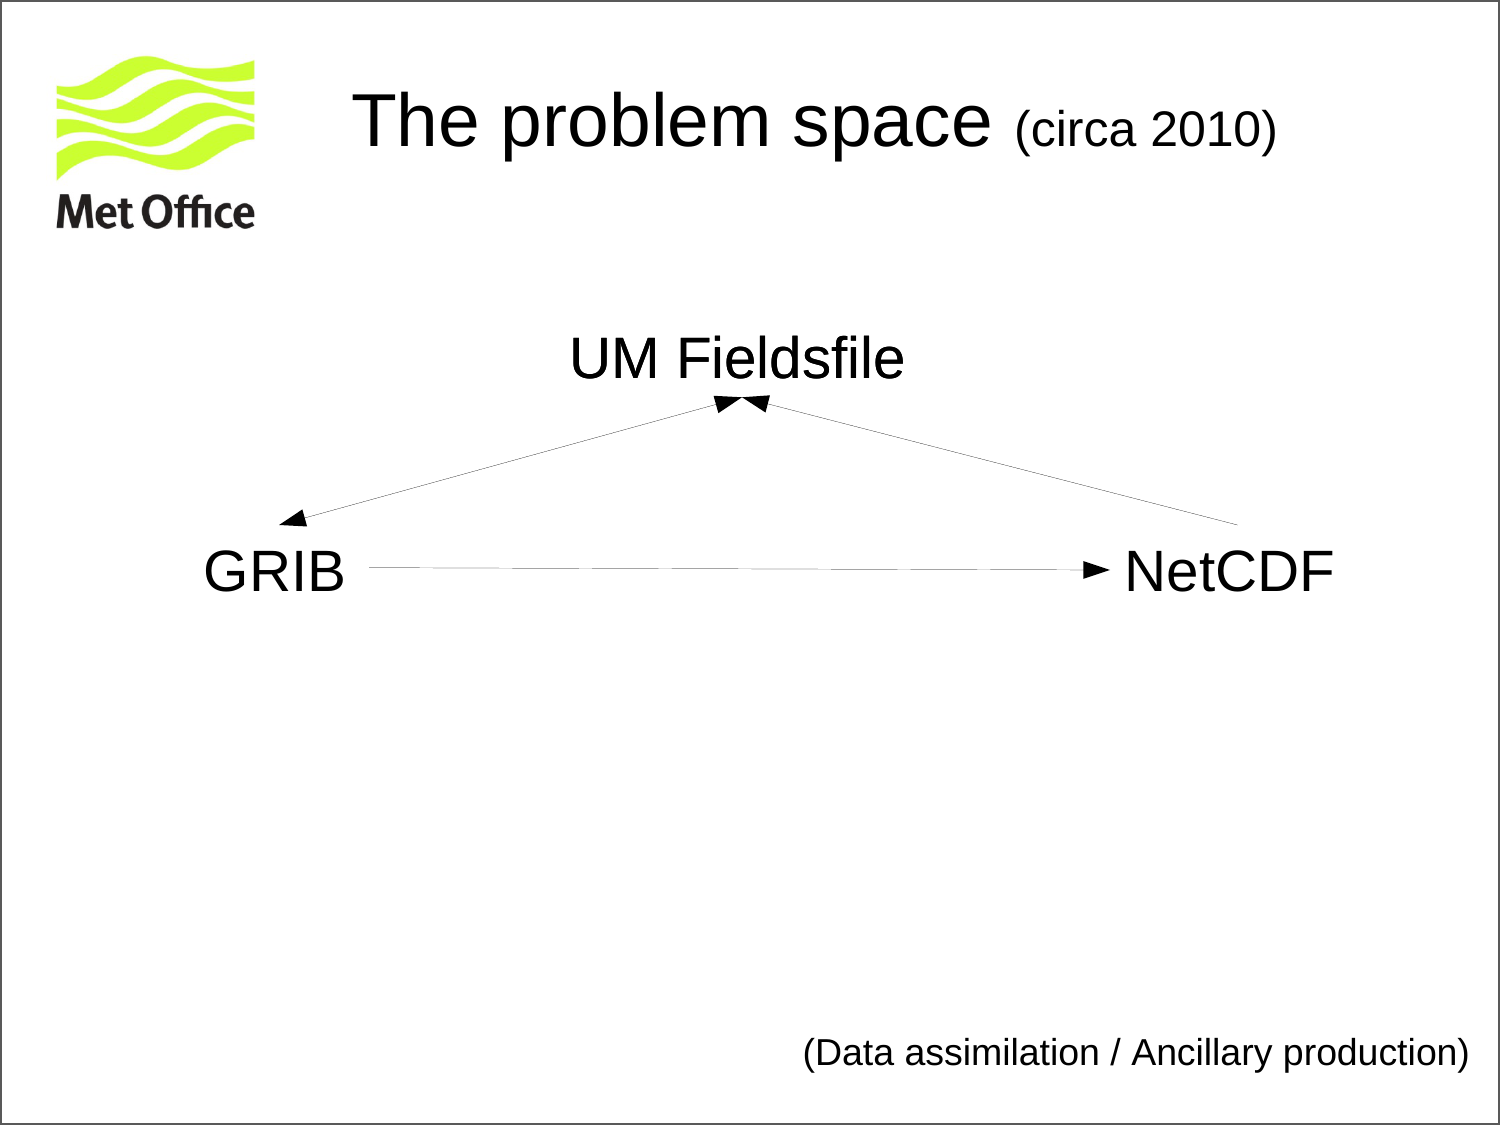

The problem space (circa 2010)
UM Fieldsfile
UM Fieldsfile
GRIB
NetCDF
(Data assimilation / Ancillary production)